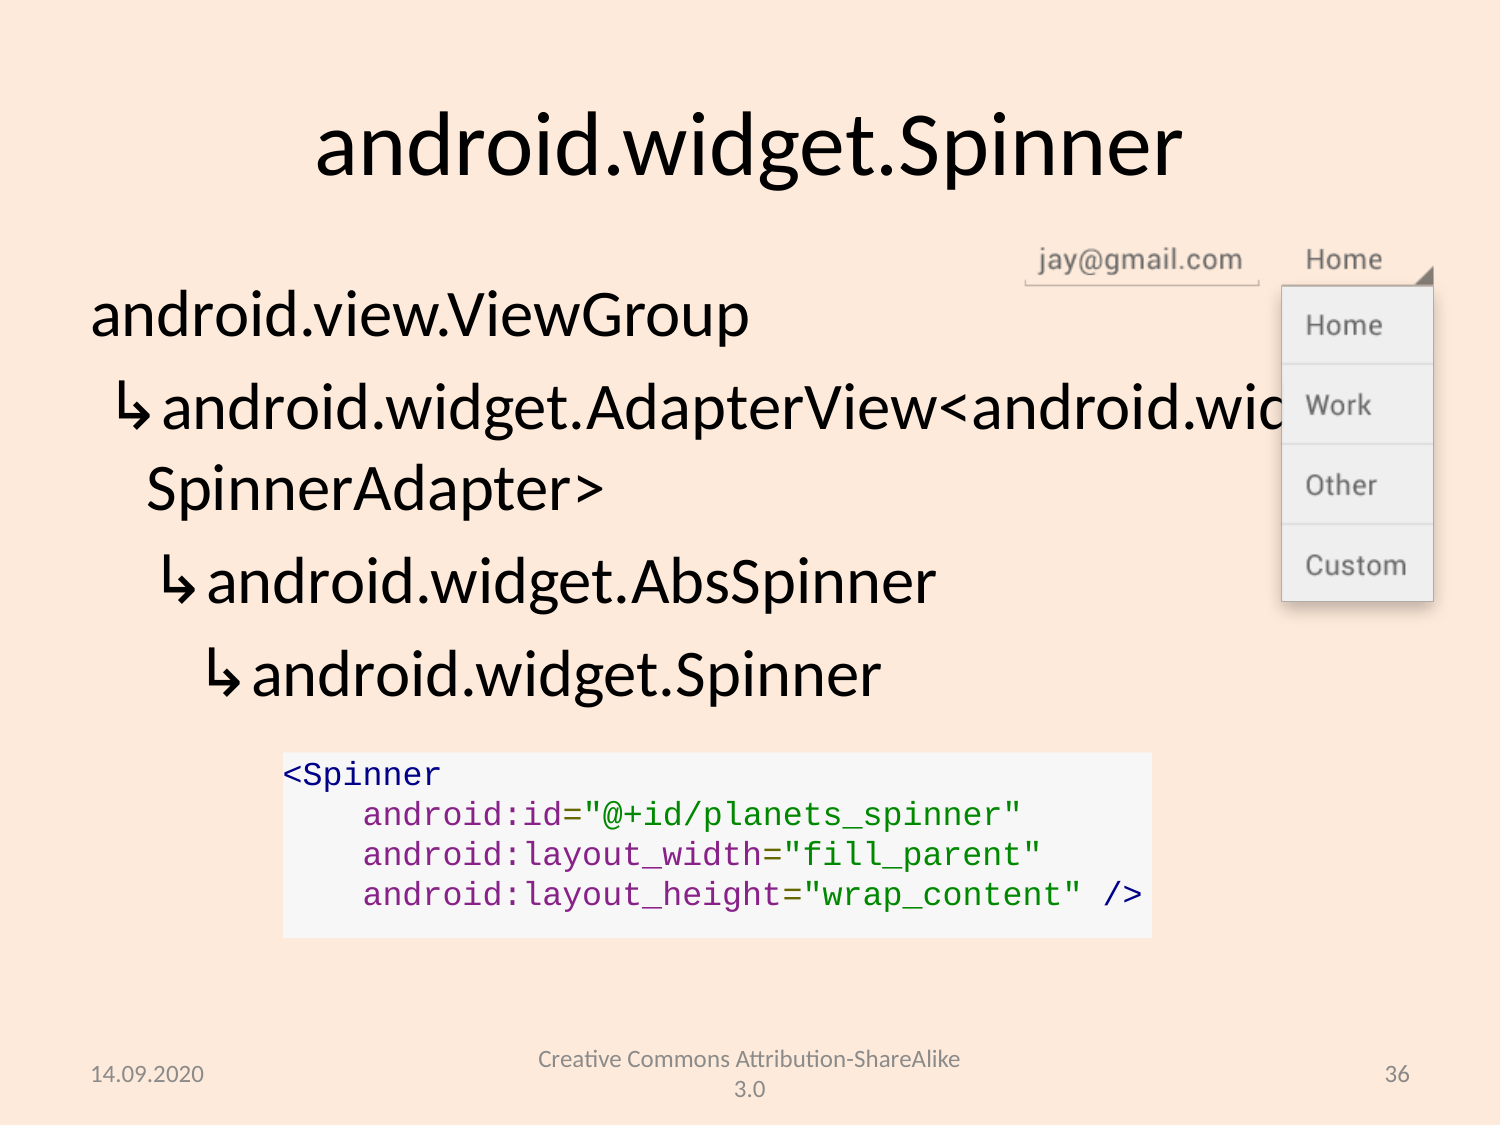

# android.widget.Spinner
android.view.ViewGroup
 ↳android.widget.AdapterView<android.widget.SpinnerAdapter>
    ↳android.widget.AbsSpinner
       ↳android.widget.Spinner
<Spinner
    android:id="@+id/planets_spinner"
    android:layout_width="fill_parent"
    android:layout_height="wrap_content" />
14.09.2020
Creative Commons Attribution-ShareAlike 3.0